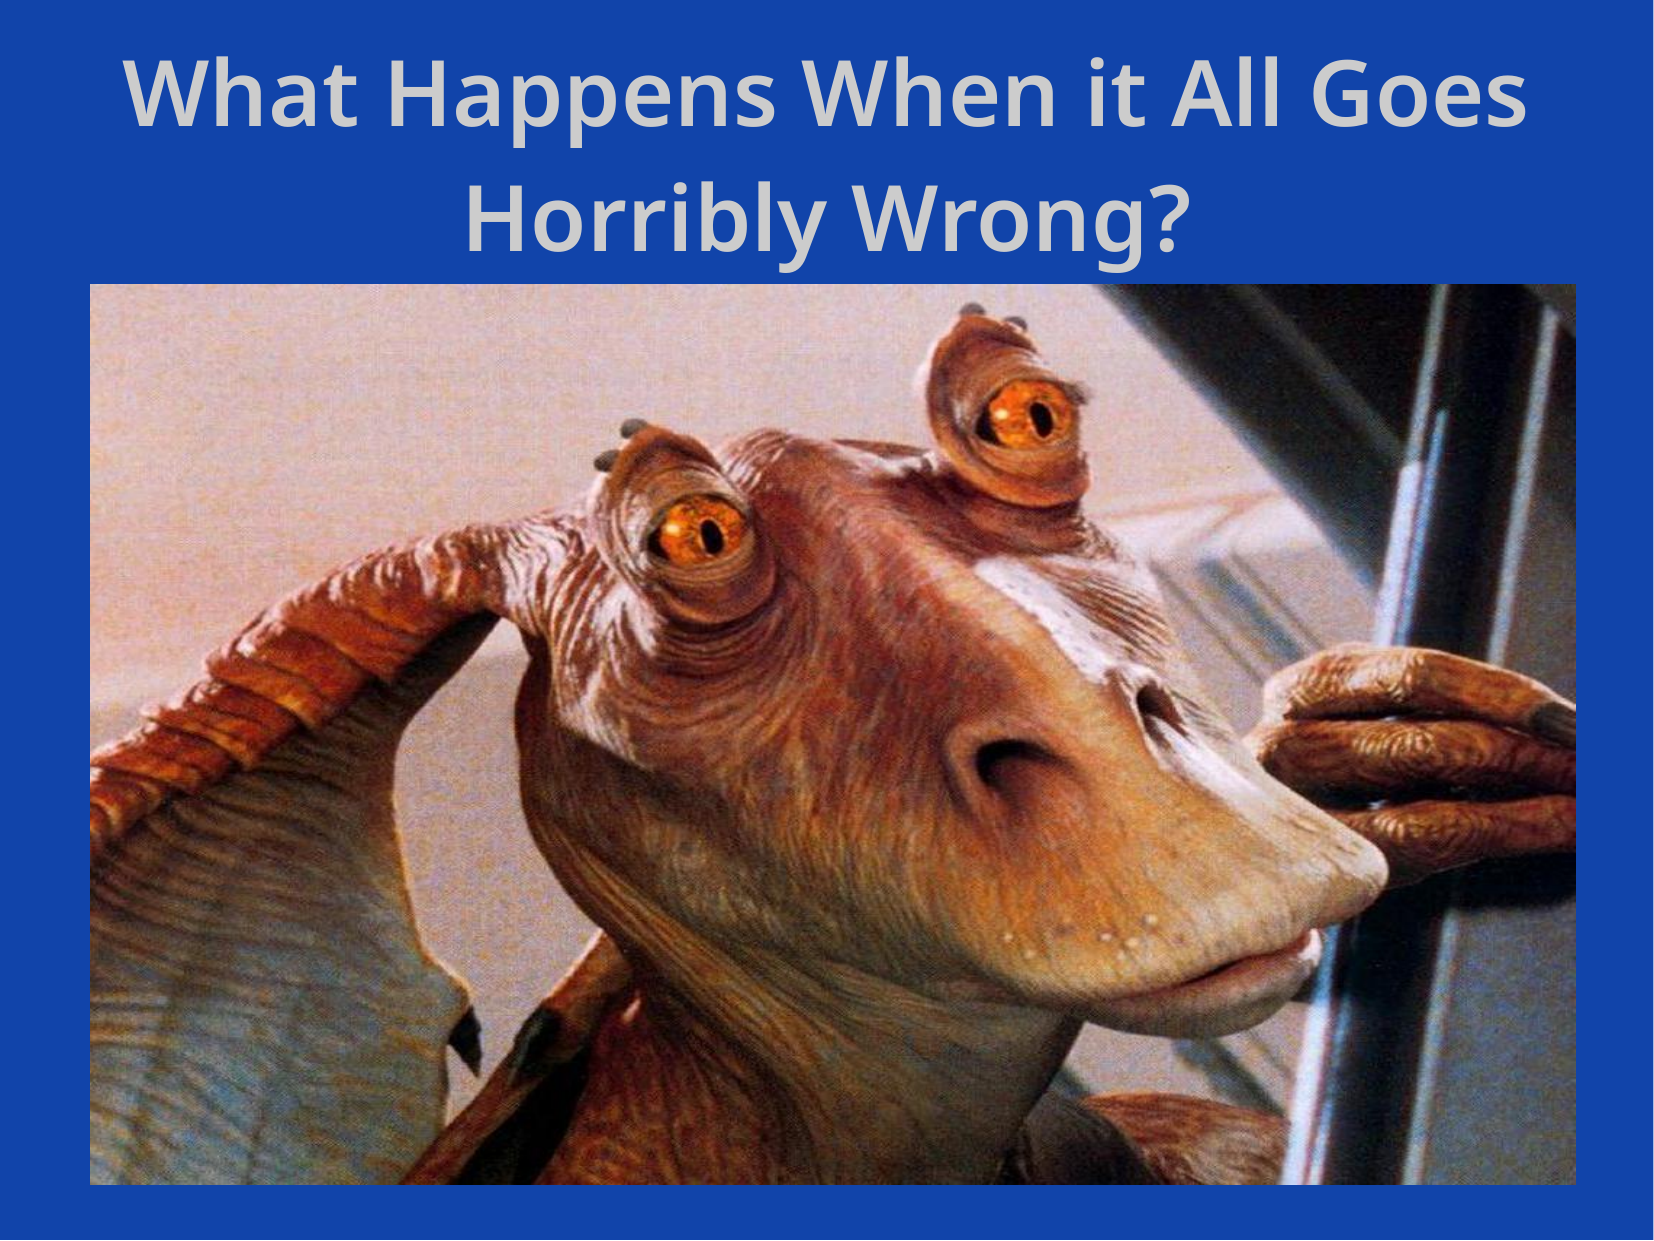

# What Happens When it All Goes Horribly Wrong?